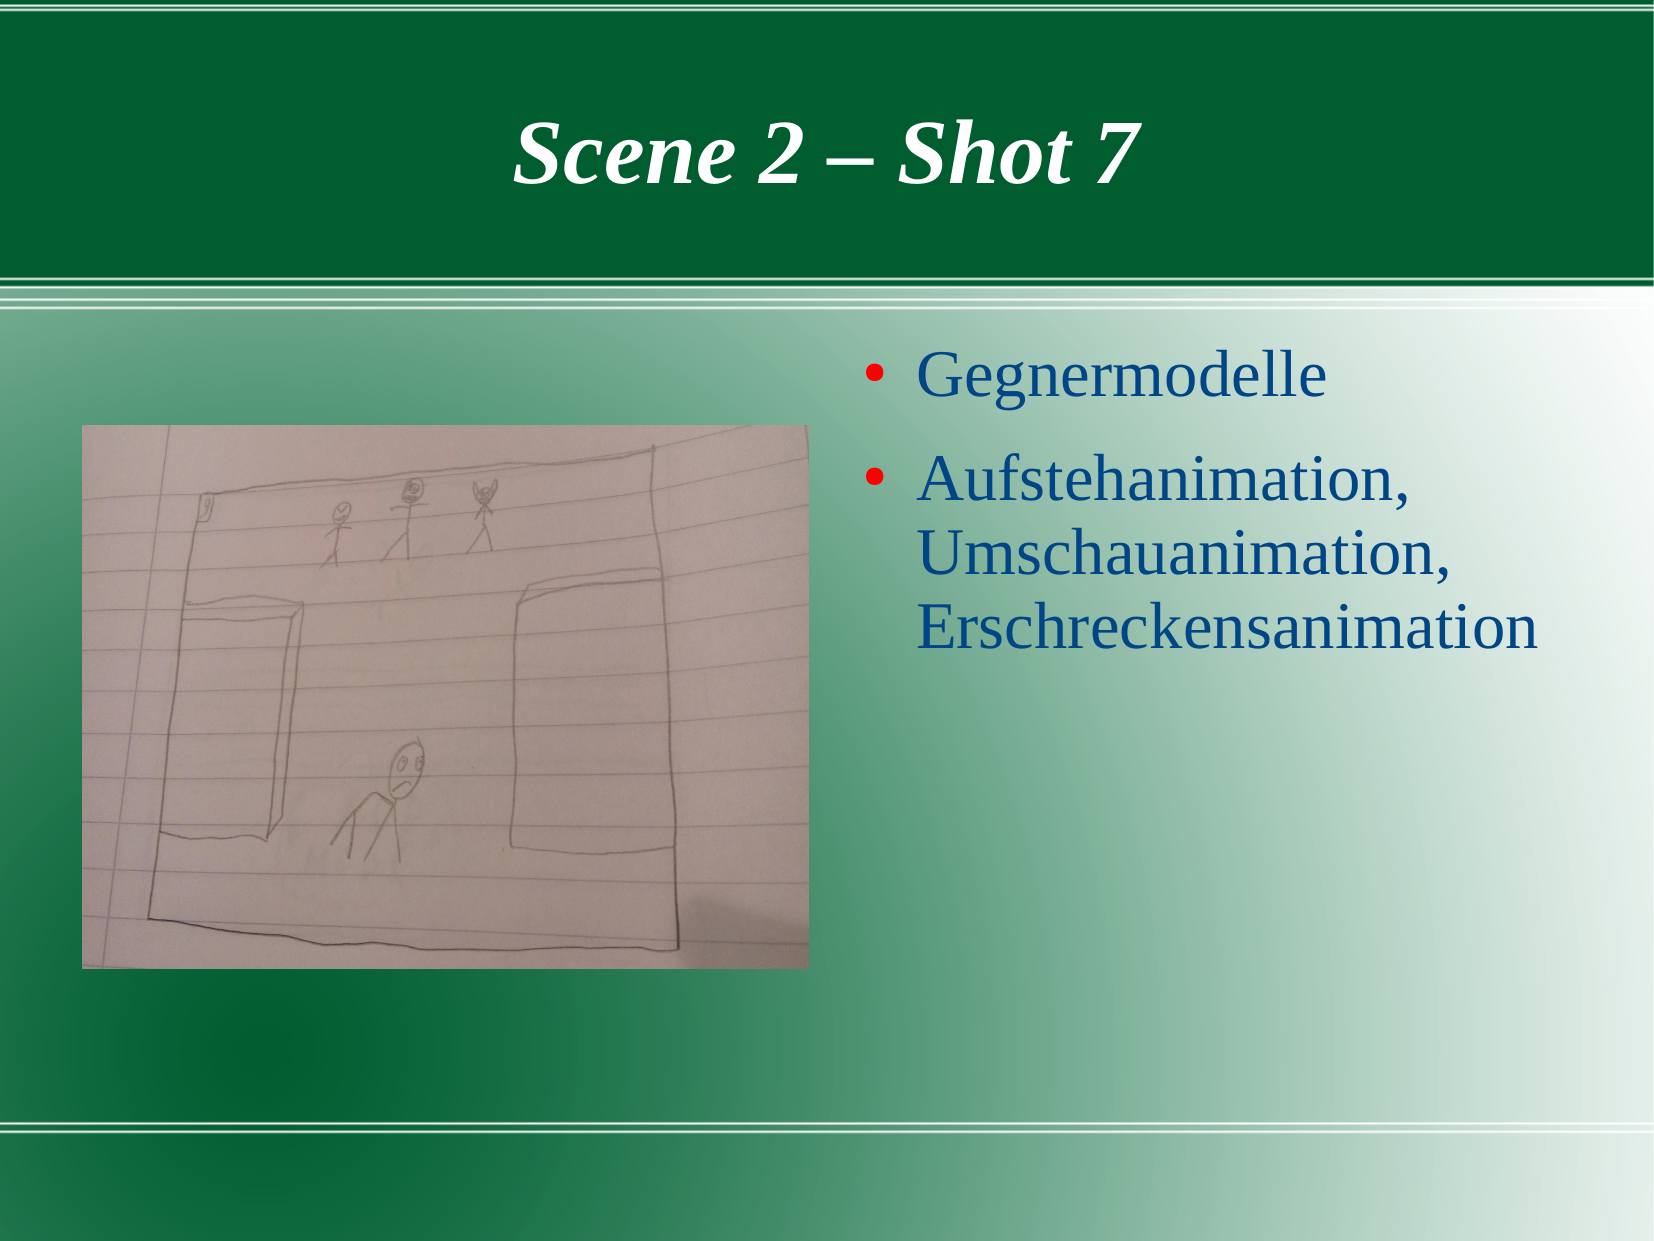

# Scene 2 – Shot 7
Gegnermodelle
Aufstehanimation, Umschauanimation, Erschreckensanimation